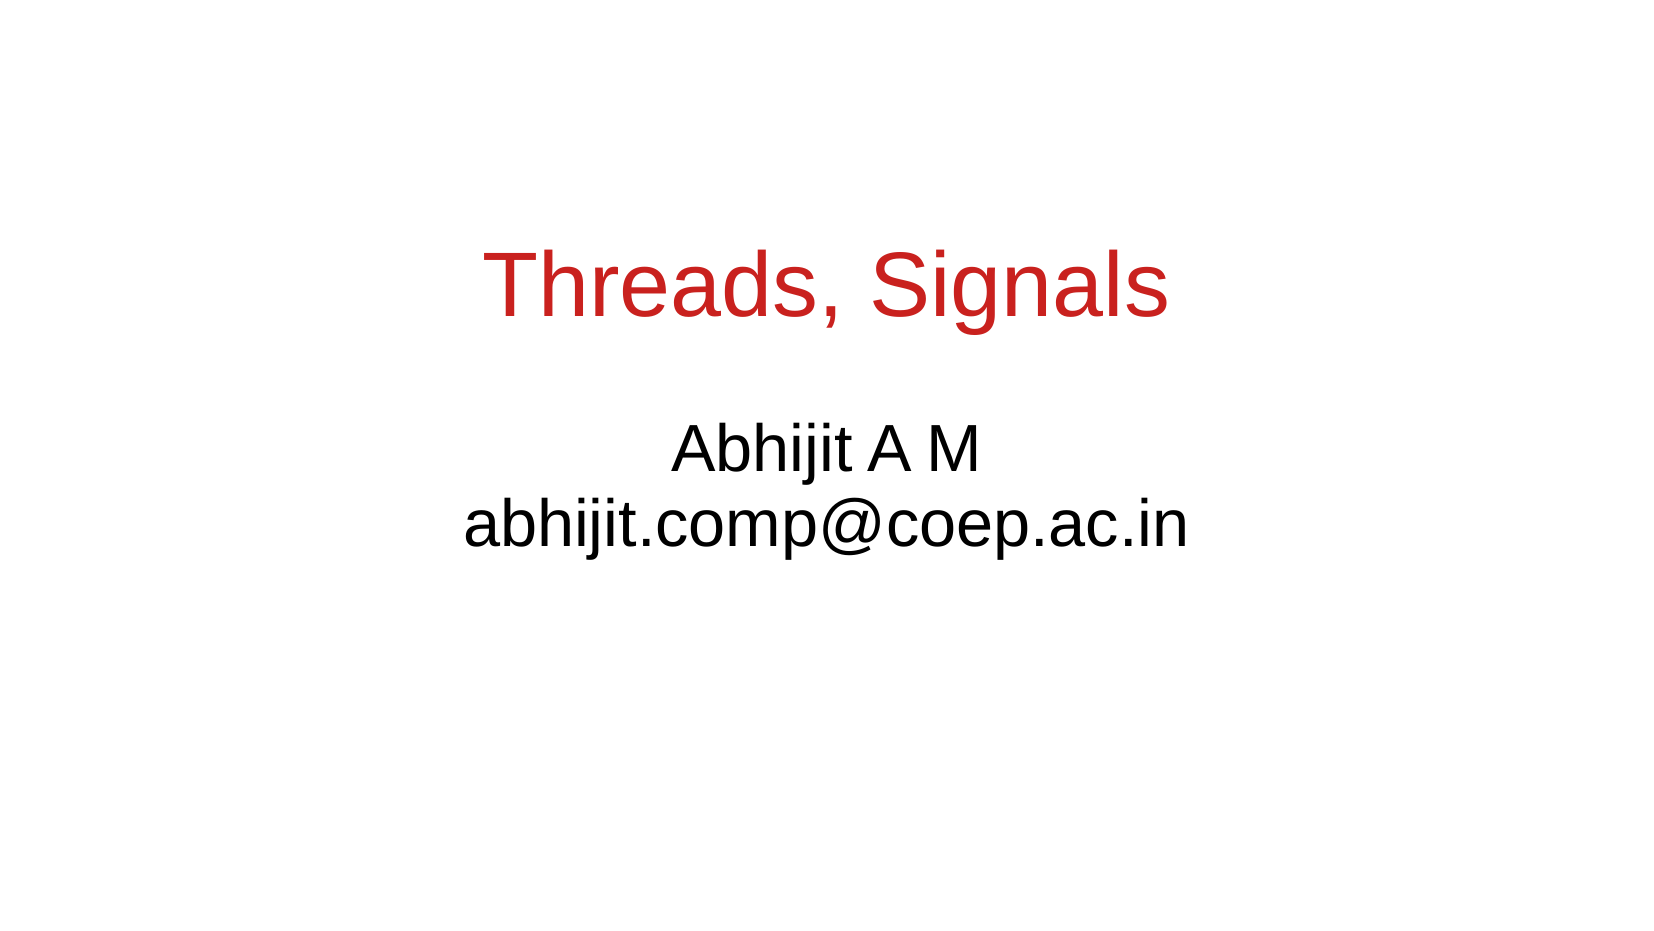

# Threads, Signals
Abhijit A M
abhijit.comp@coep.ac.in